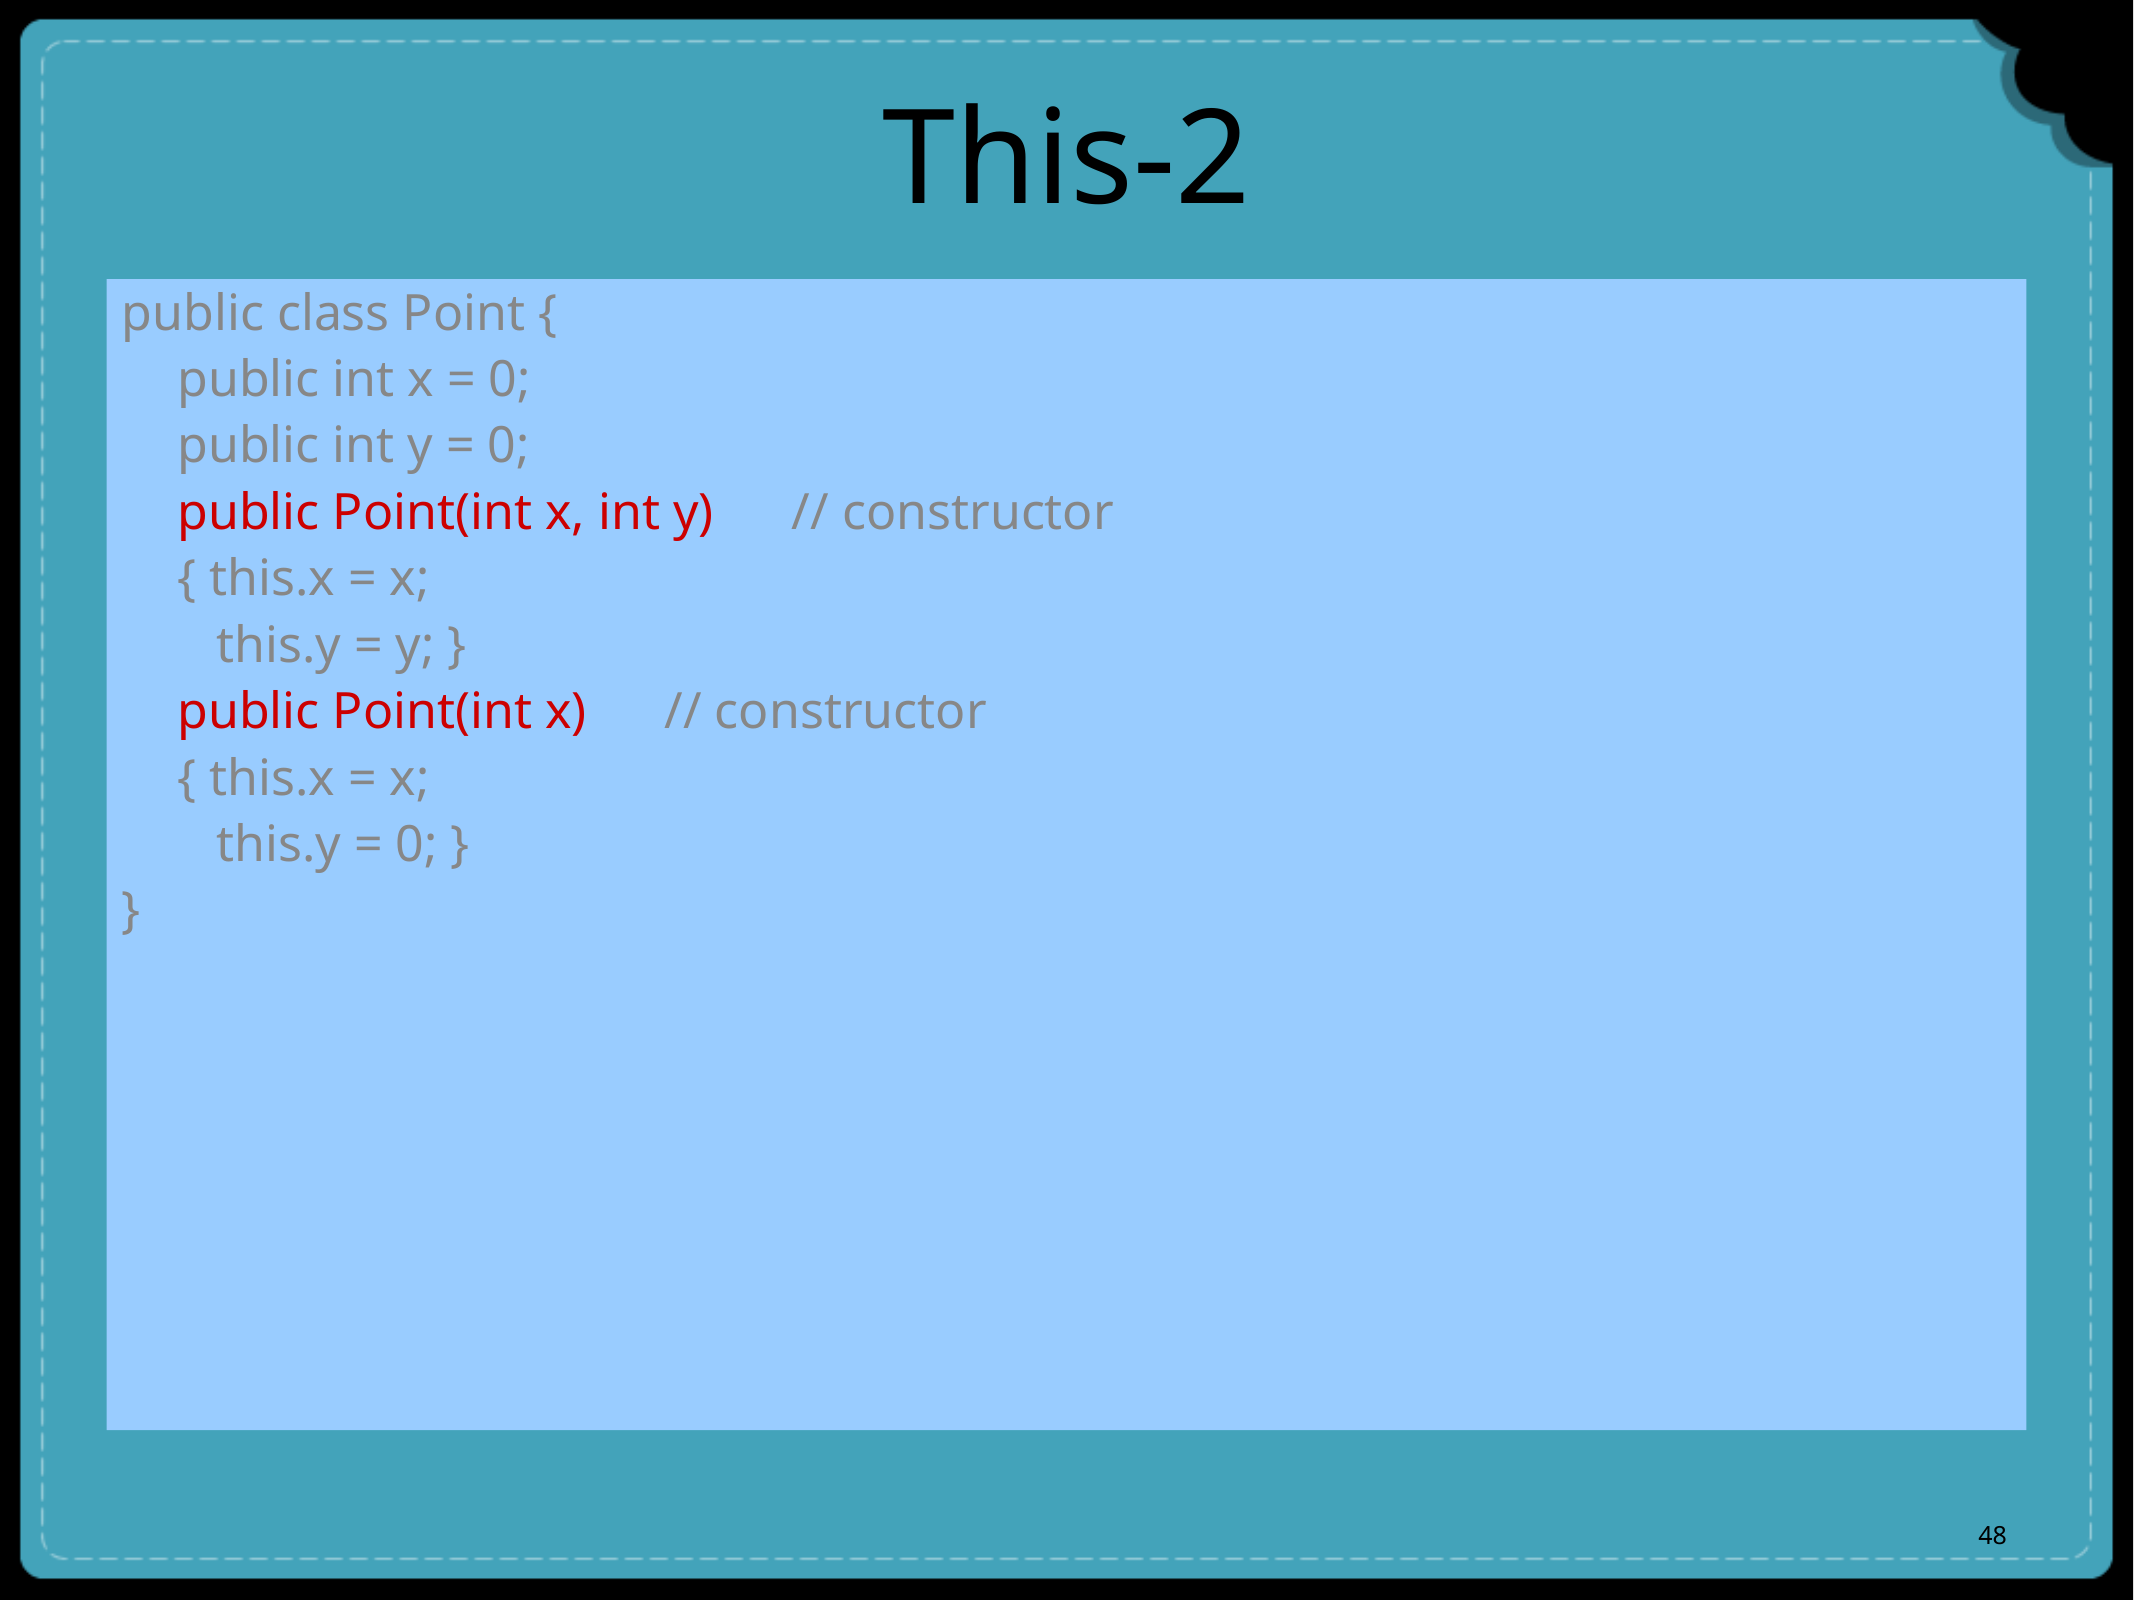

# This-2
public class Point {
	public int x = 0;
	public int y = 0;
	public Point(int x, int y) // constructor
	{ this.x = x;
	 this.y = y; }
	public Point(int x) // constructor
	{ this.x = x;
	 this.y = 0; }
}
48